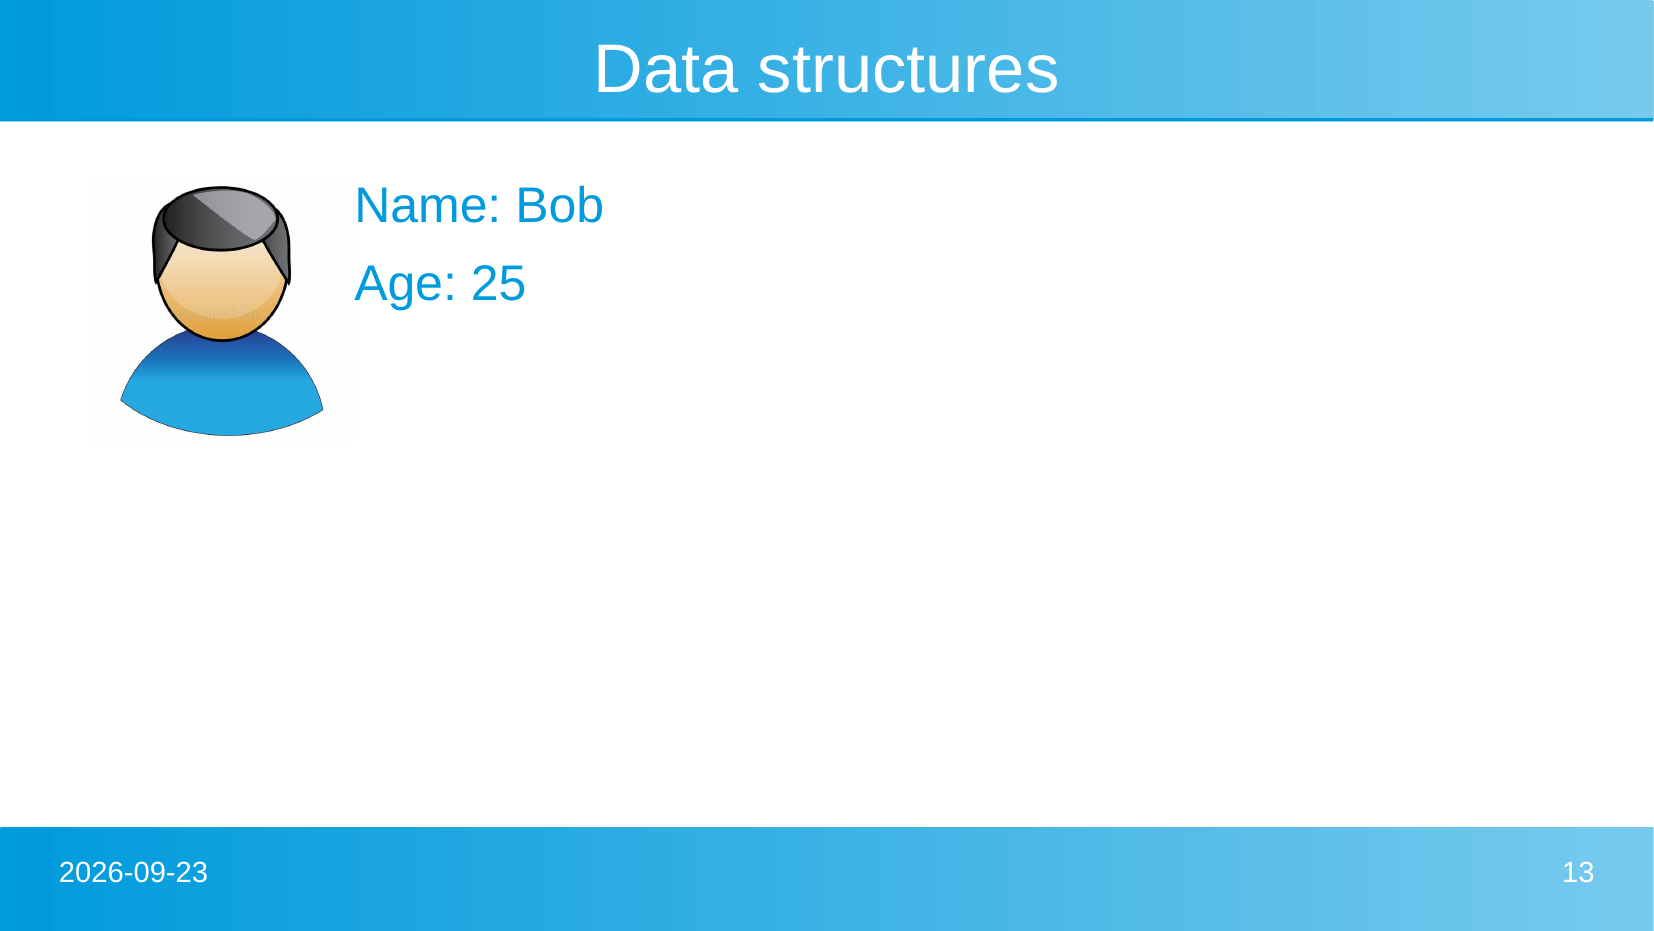

# Data structures
Name: Bob
Age: 25
13